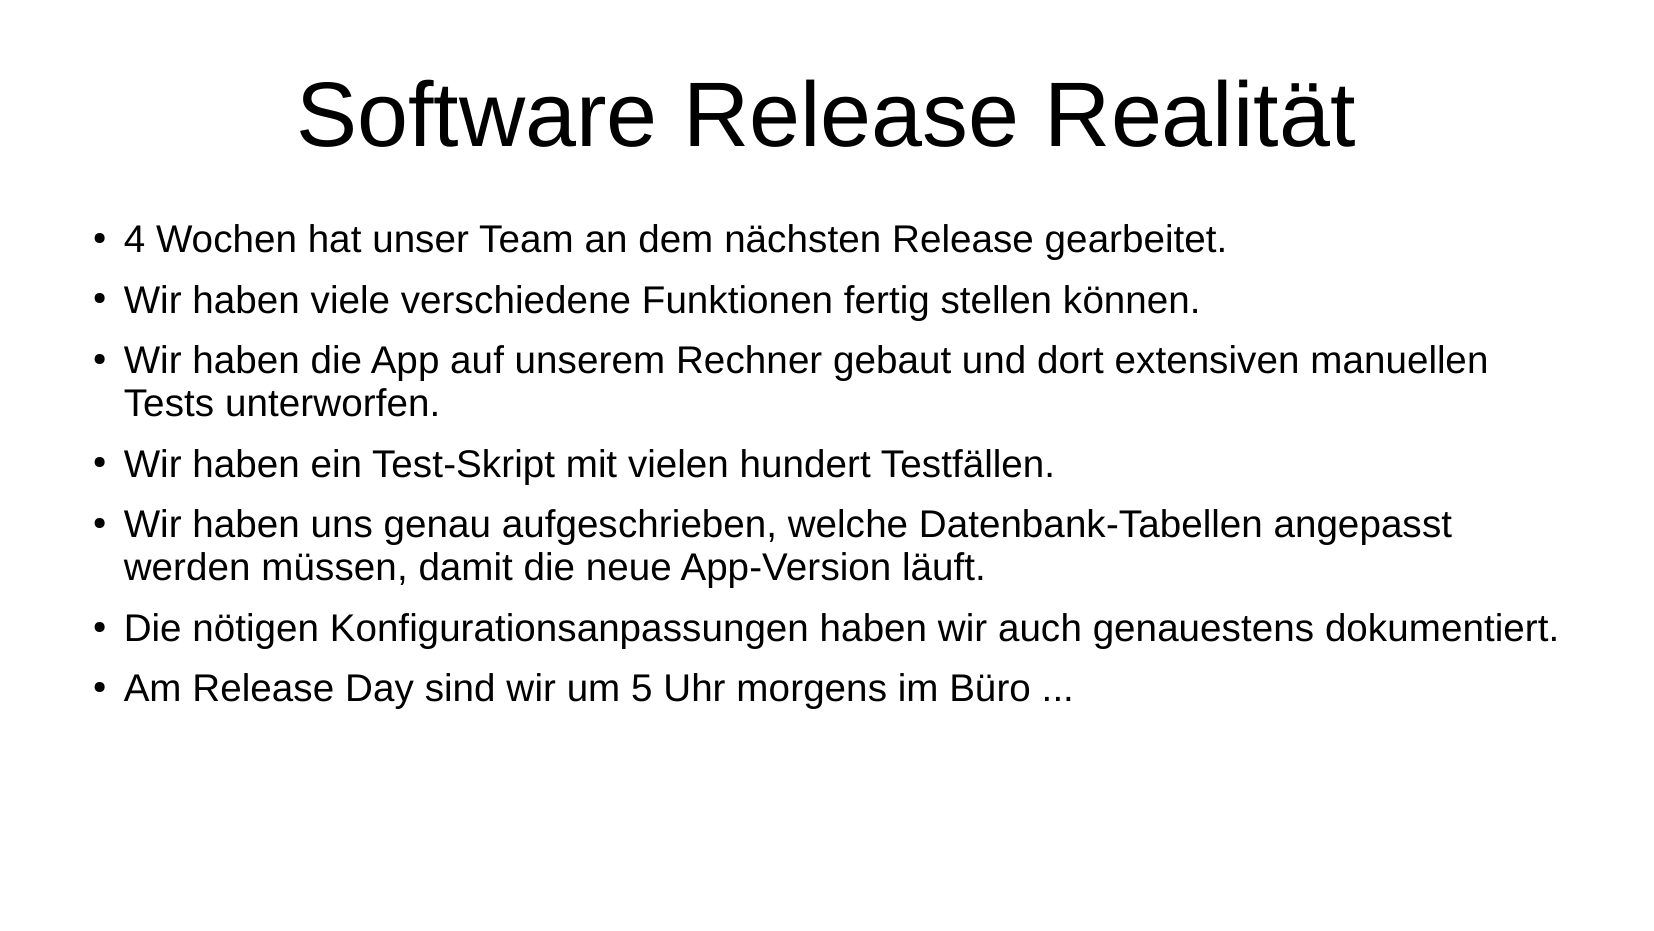

# Software Release Realität
4 Wochen hat unser Team an dem nächsten Release gearbeitet.
Wir haben viele verschiedene Funktionen fertig stellen können.
Wir haben die App auf unserem Rechner gebaut und dort extensiven manuellen Tests unterworfen.
Wir haben ein Test-Skript mit vielen hundert Testfällen.
Wir haben uns genau aufgeschrieben, welche Datenbank-Tabellen angepasst werden müssen, damit die neue App-Version läuft.
Die nötigen Konfigurationsanpassungen haben wir auch genauestens dokumentiert.
Am Release Day sind wir um 5 Uhr morgens im Büro ...